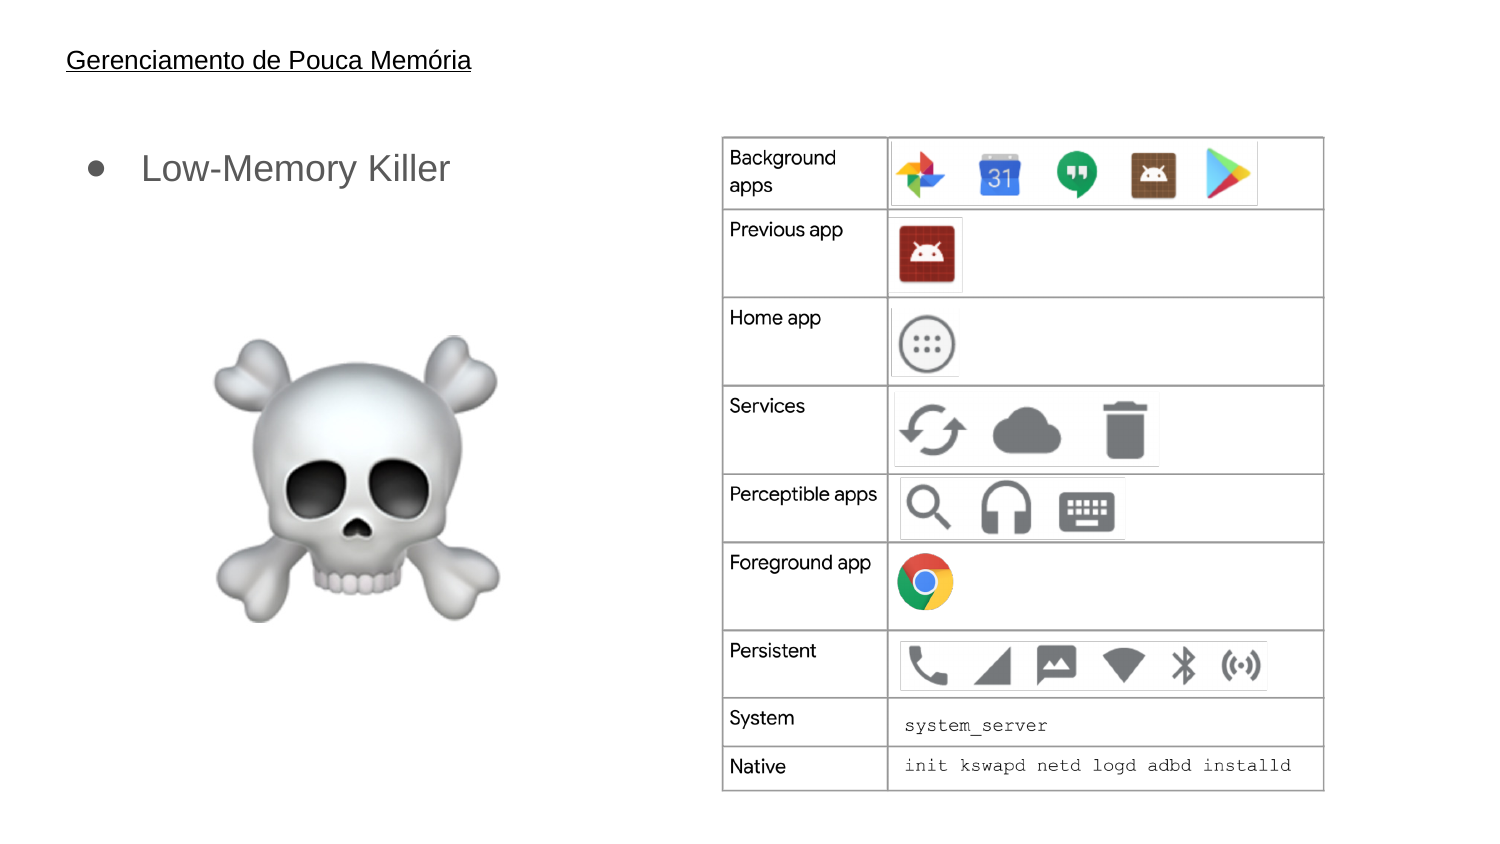

# Gerenciamento de Pouca Memória
Low-Memory Killer